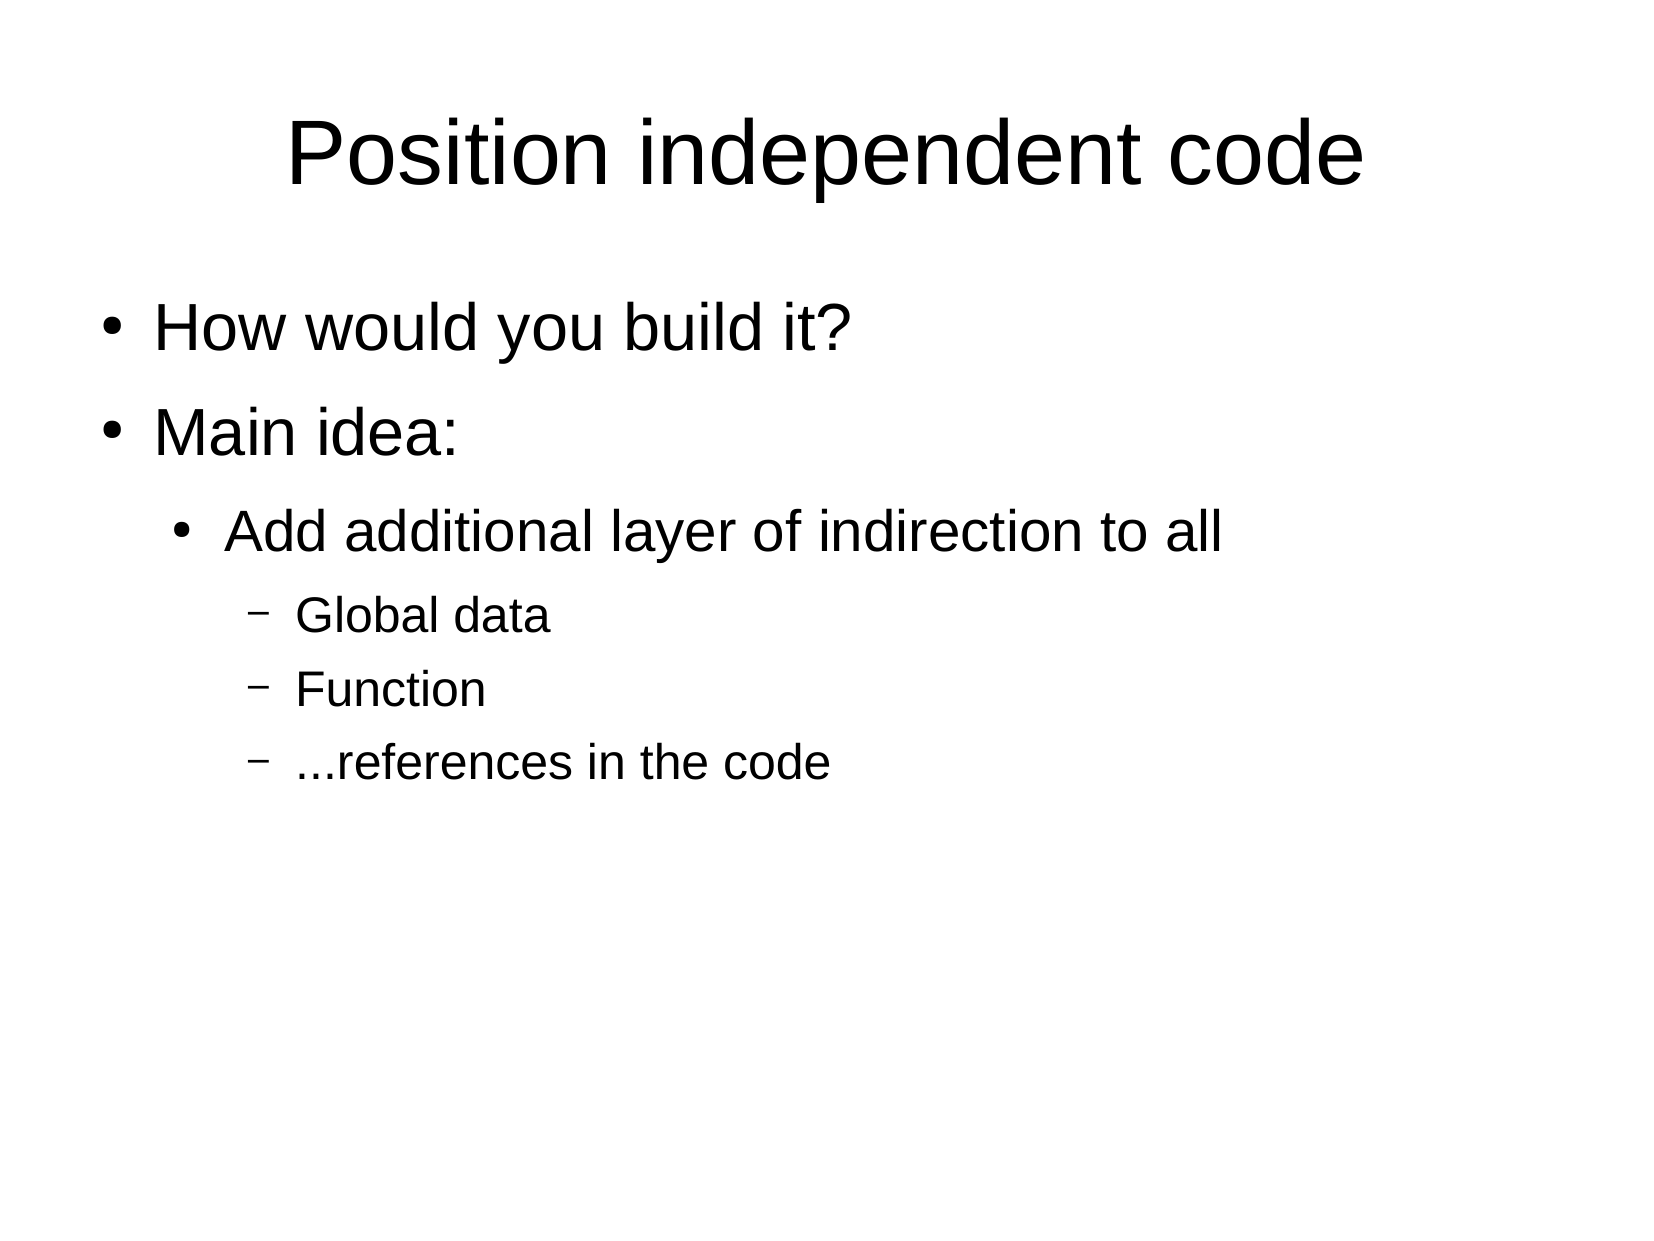

# Position independent code
How would you build it?
Main idea:
Add additional layer of indirection to all
Global data
Function
...references in the code